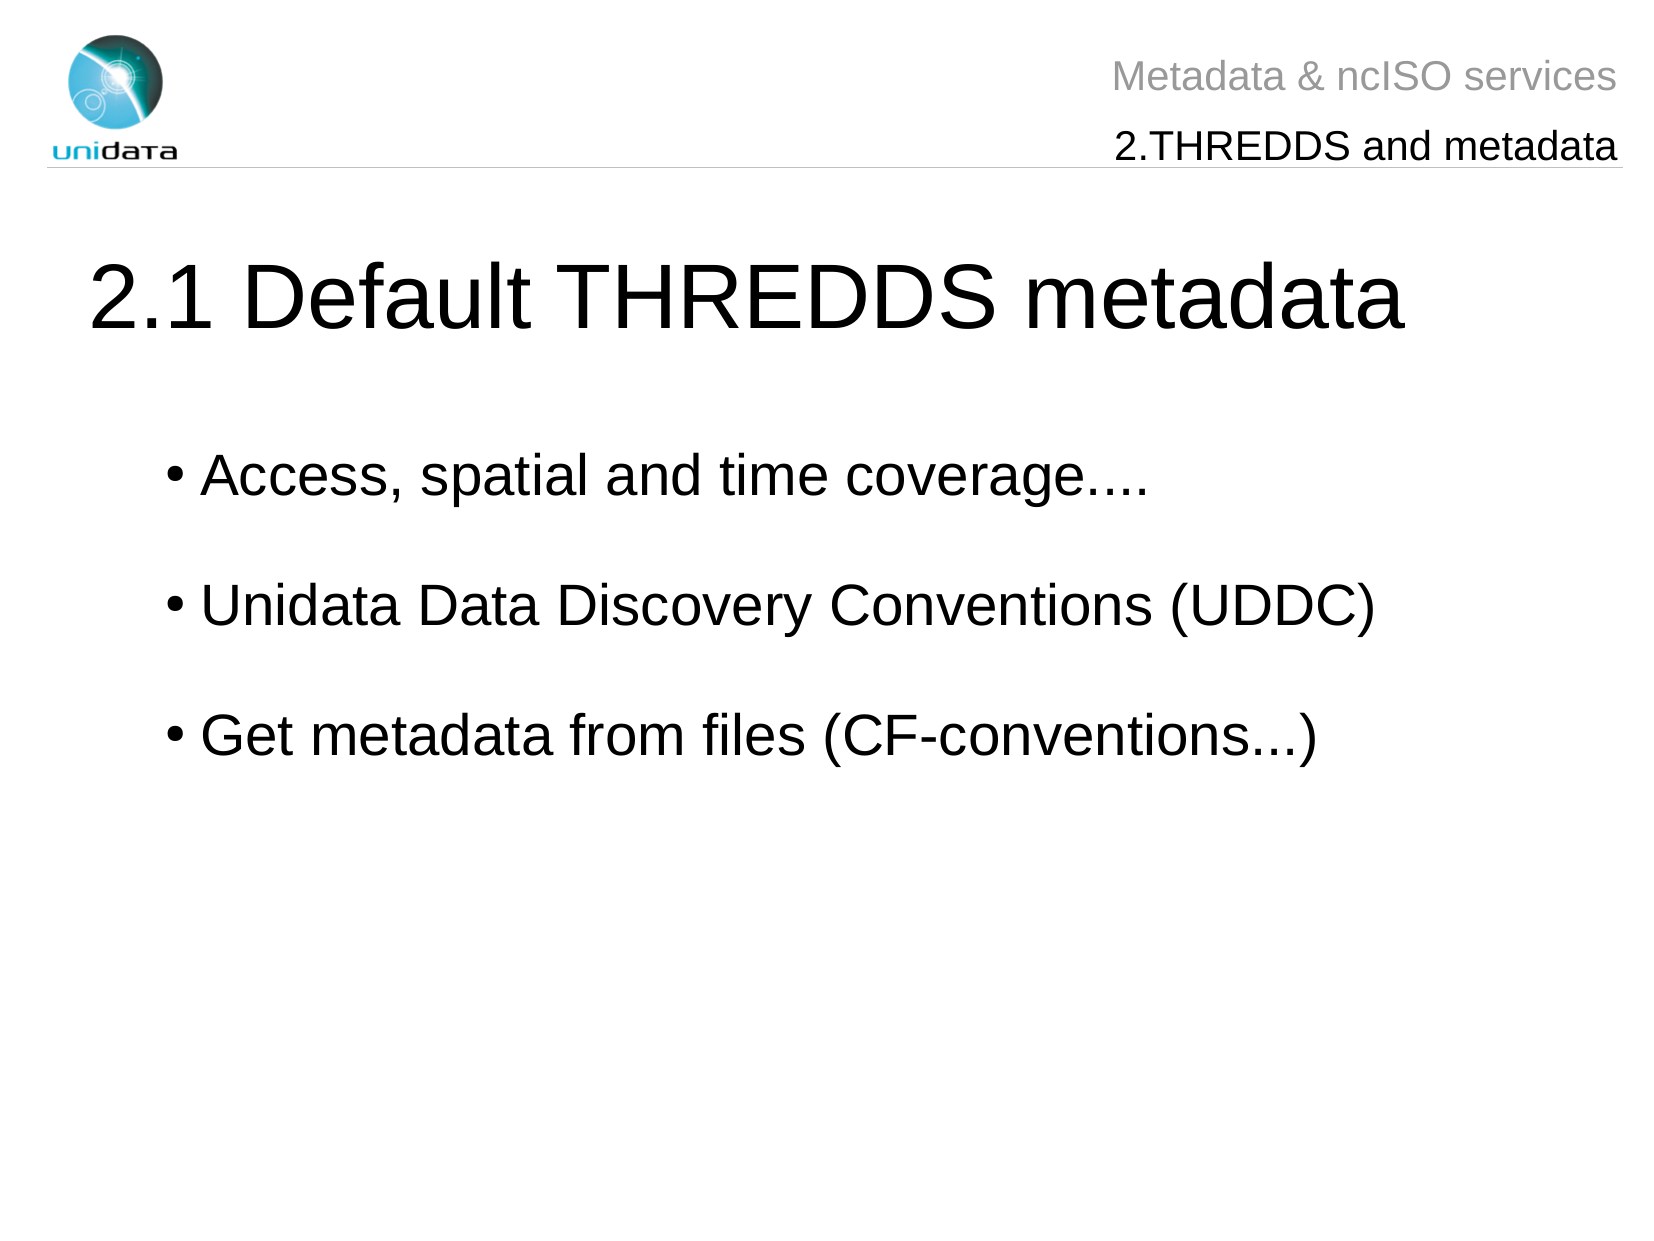

Metadata & ncISO services
2.THREDDS and metadata
# 2.1 Default THREDDS metadata
Access, spatial and time coverage....
Unidata Data Discovery Conventions (UDDC)
Get metadata from files (CF-conventions...)